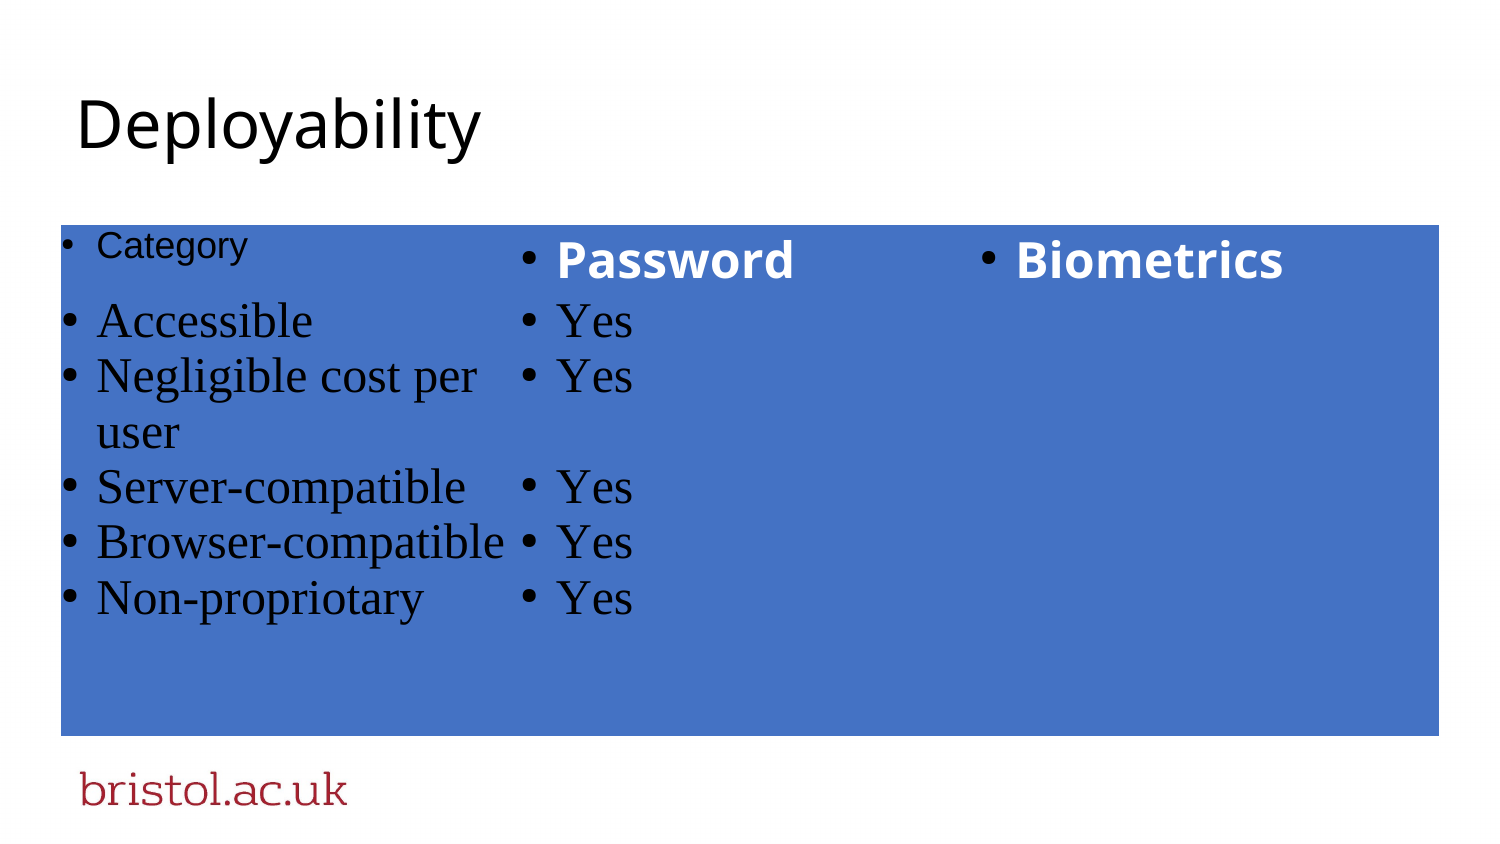

# Deployability
| Category | Password | Biometrics |
| --- | --- | --- |
| Accessible | Yes | |
| Negligible cost per user | Yes | |
| Server-compatible | Yes | |
| Browser-compatible | Yes | |
| Non-propriotary | Yes | |
| | | |
| | | |